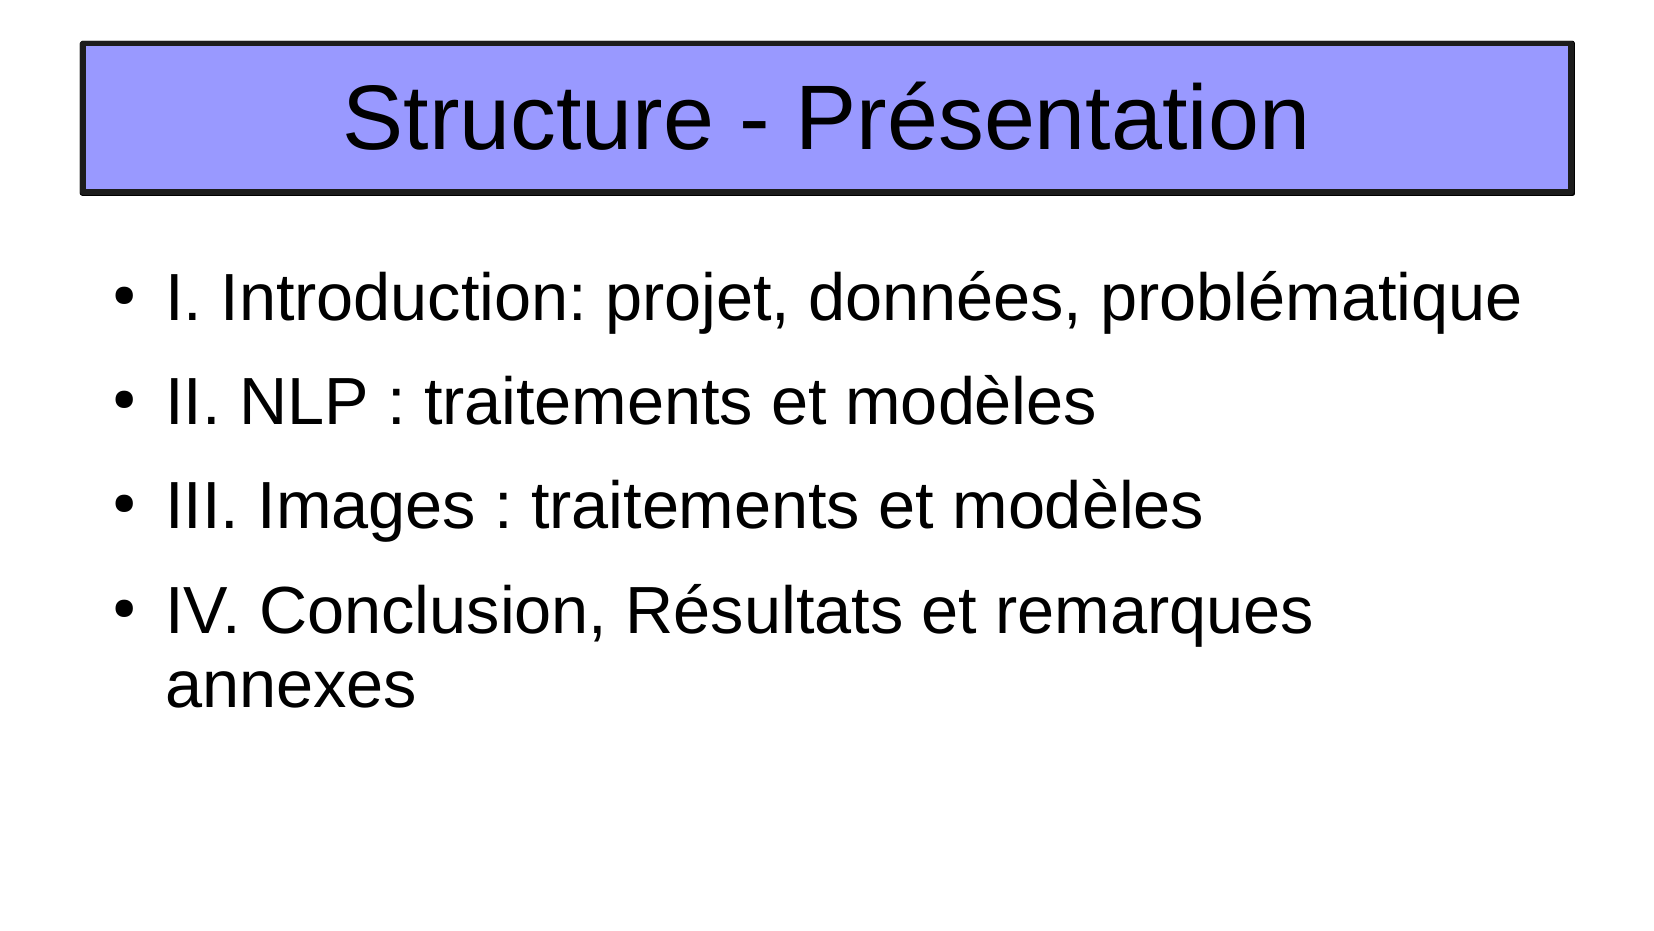

#
Structure - Présentation
I. Introduction: projet, données, problématique
II. NLP : traitements et modèles
III. Images : traitements et modèles
IV. Conclusion, Résultats et remarques annexes